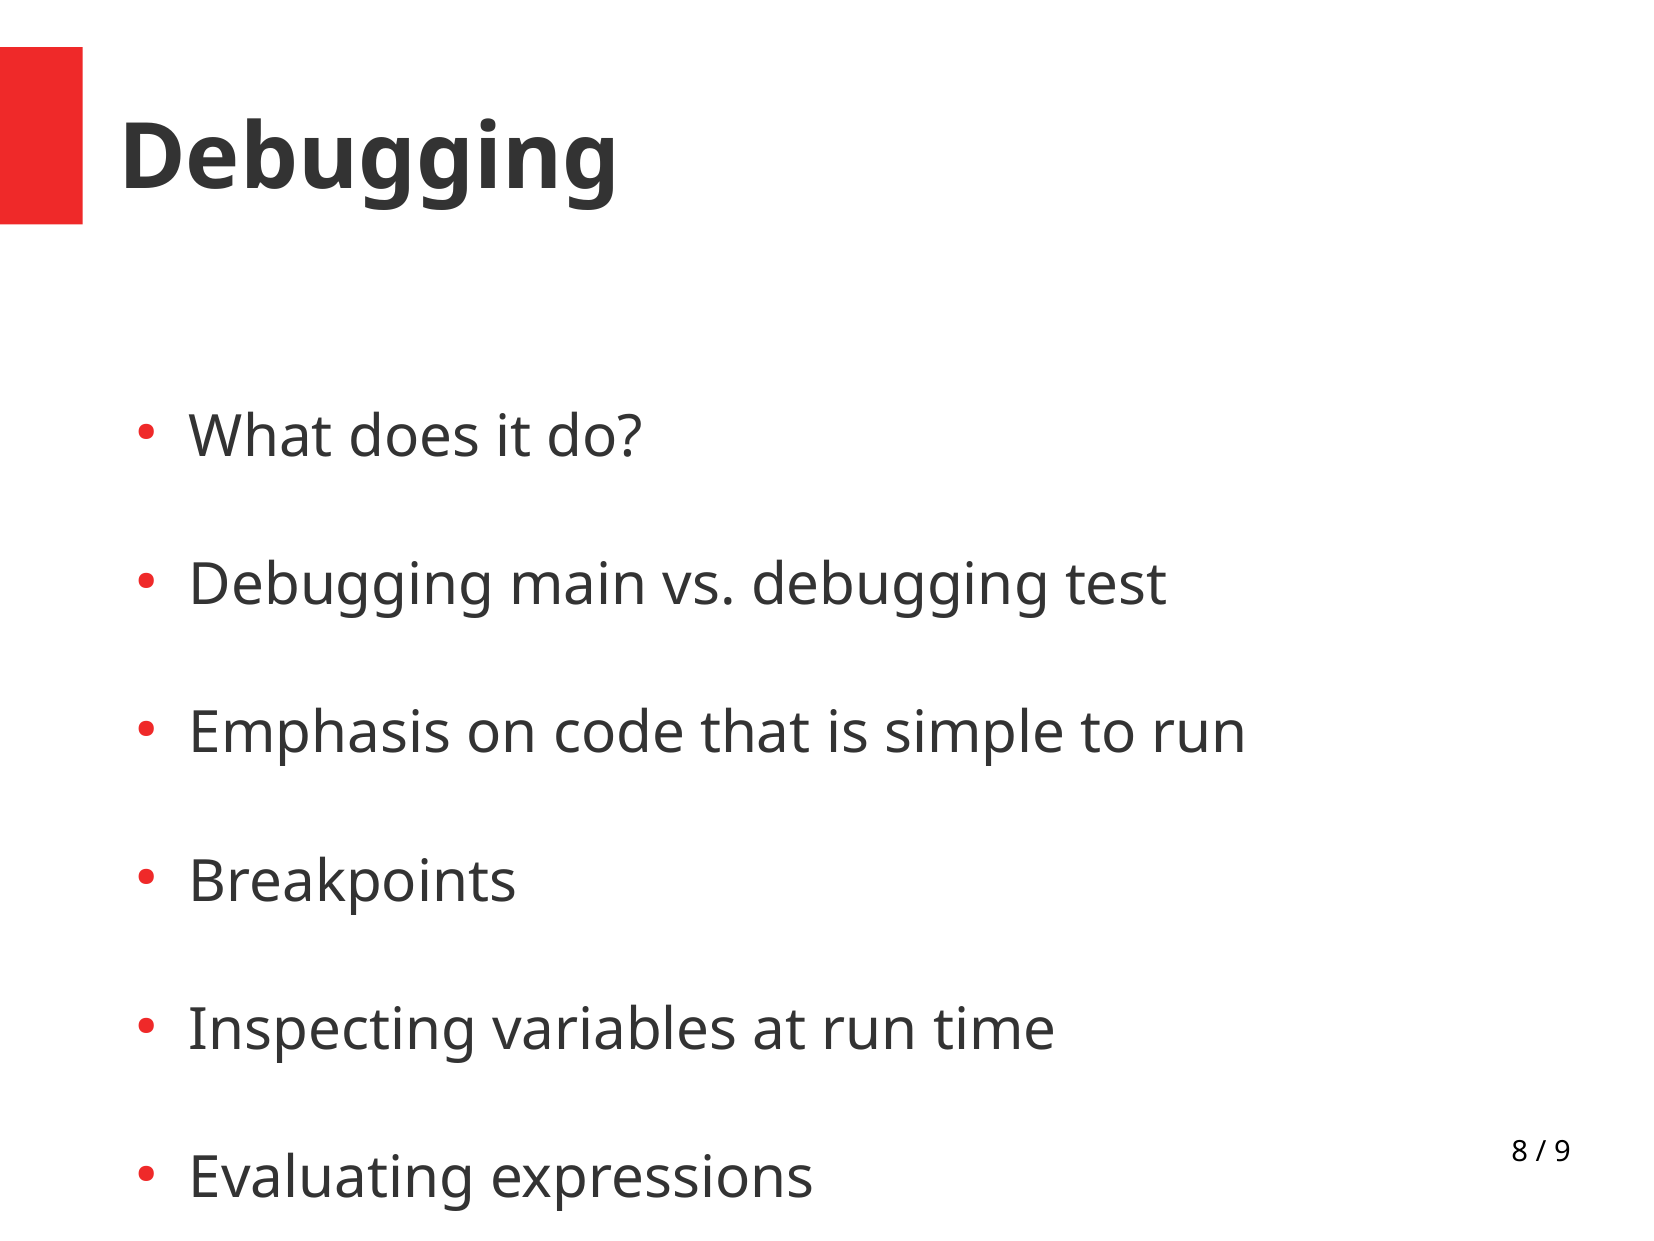

# Debugging
What does it do?
Debugging main vs. debugging test
Emphasis on code that is simple to run
Breakpoints
Inspecting variables at run time
Evaluating expressions
8